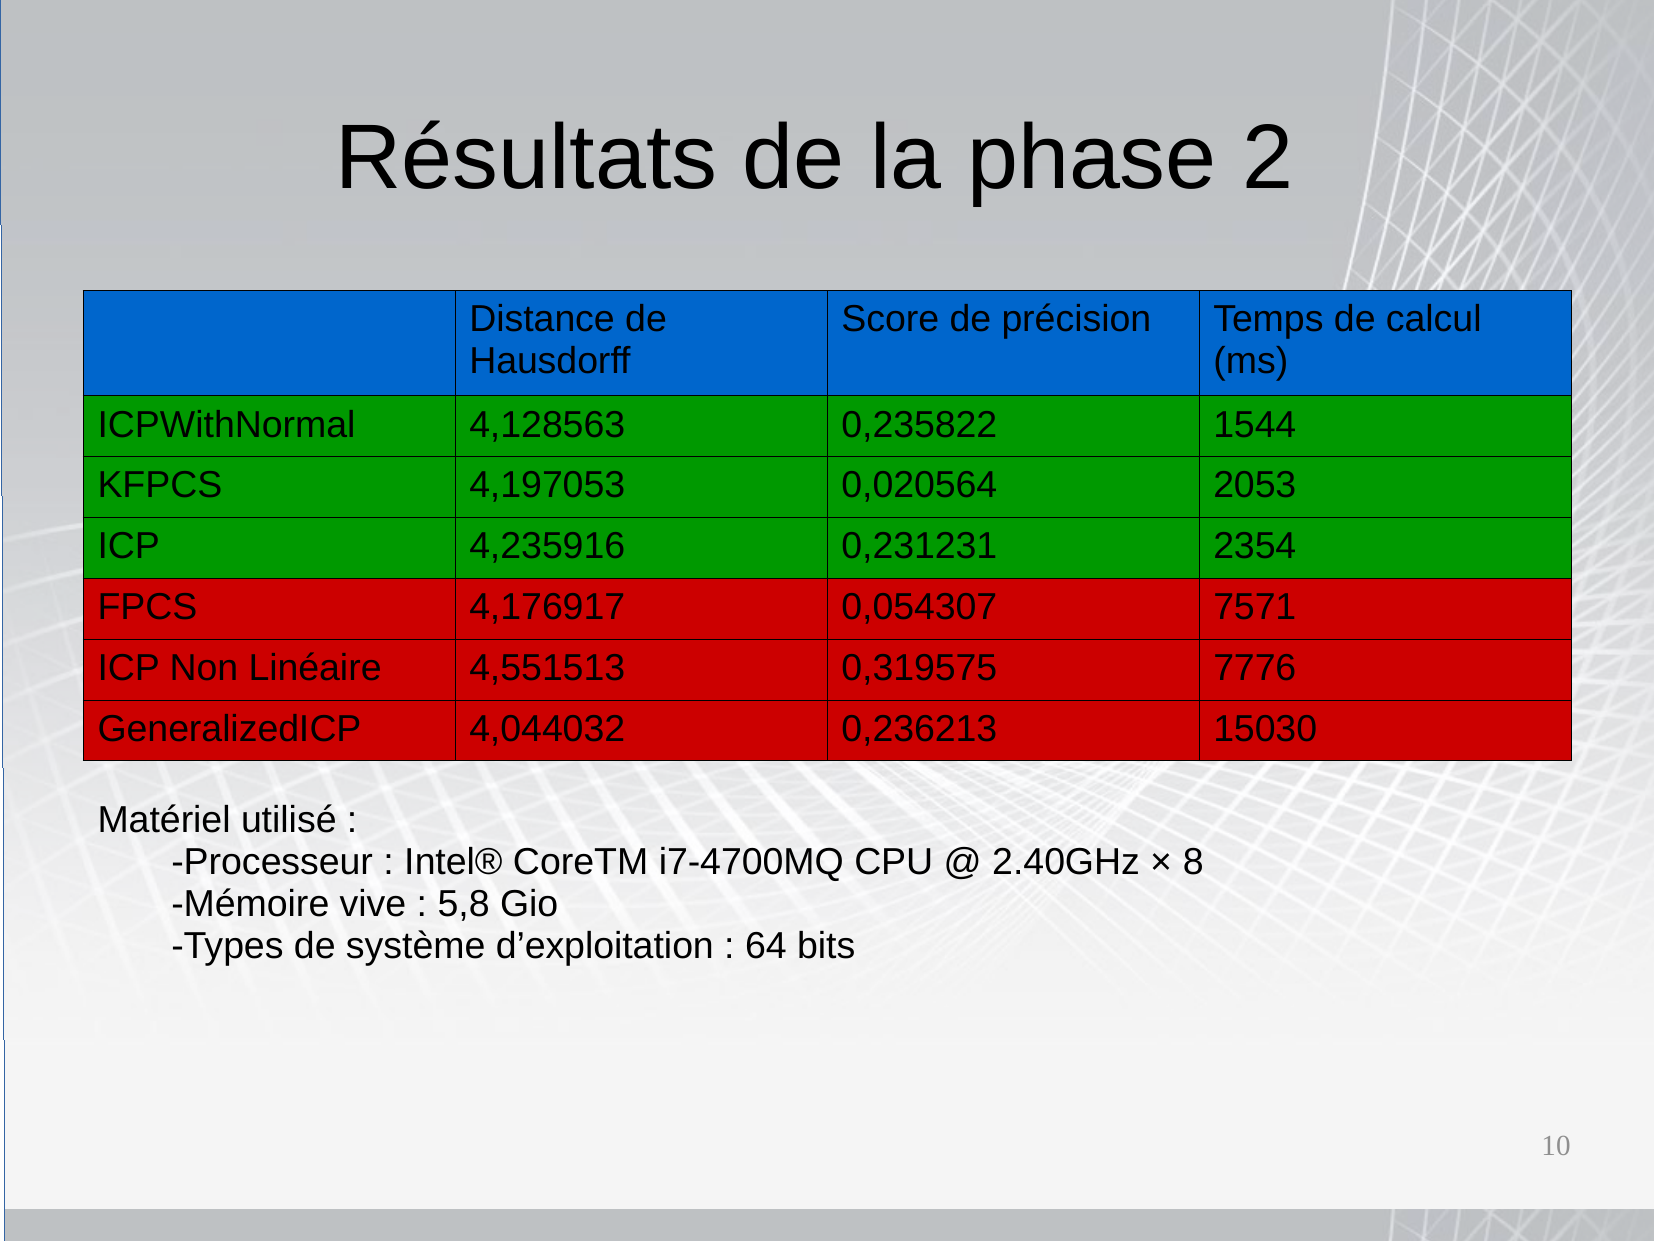

# Résultats de la phase 2
| | Distance de Hausdorff | Score de précision | Temps de calcul (ms) |
| --- | --- | --- | --- |
| ICPWithNormal | 4,128563 | 0,235822 | 1544 |
| KFPCS | 4,197053 | 0,020564 | 2053 |
| ICP | 4,235916 | 0,231231 | 2354 |
| FPCS | 4,176917 | 0,054307 | 7571 |
| ICP Non Linéaire | 4,551513 | 0,319575 | 7776 |
| GeneralizedICP | 4,044032 | 0,236213 | 15030 |
Matériel utilisé :
	-Processeur : Intel® CoreTM i7-4700MQ CPU @ 2.40GHz × 8
	-Mémoire vive : 5,8 Gio
	-Types de système d’exploitation : 64 bits
10